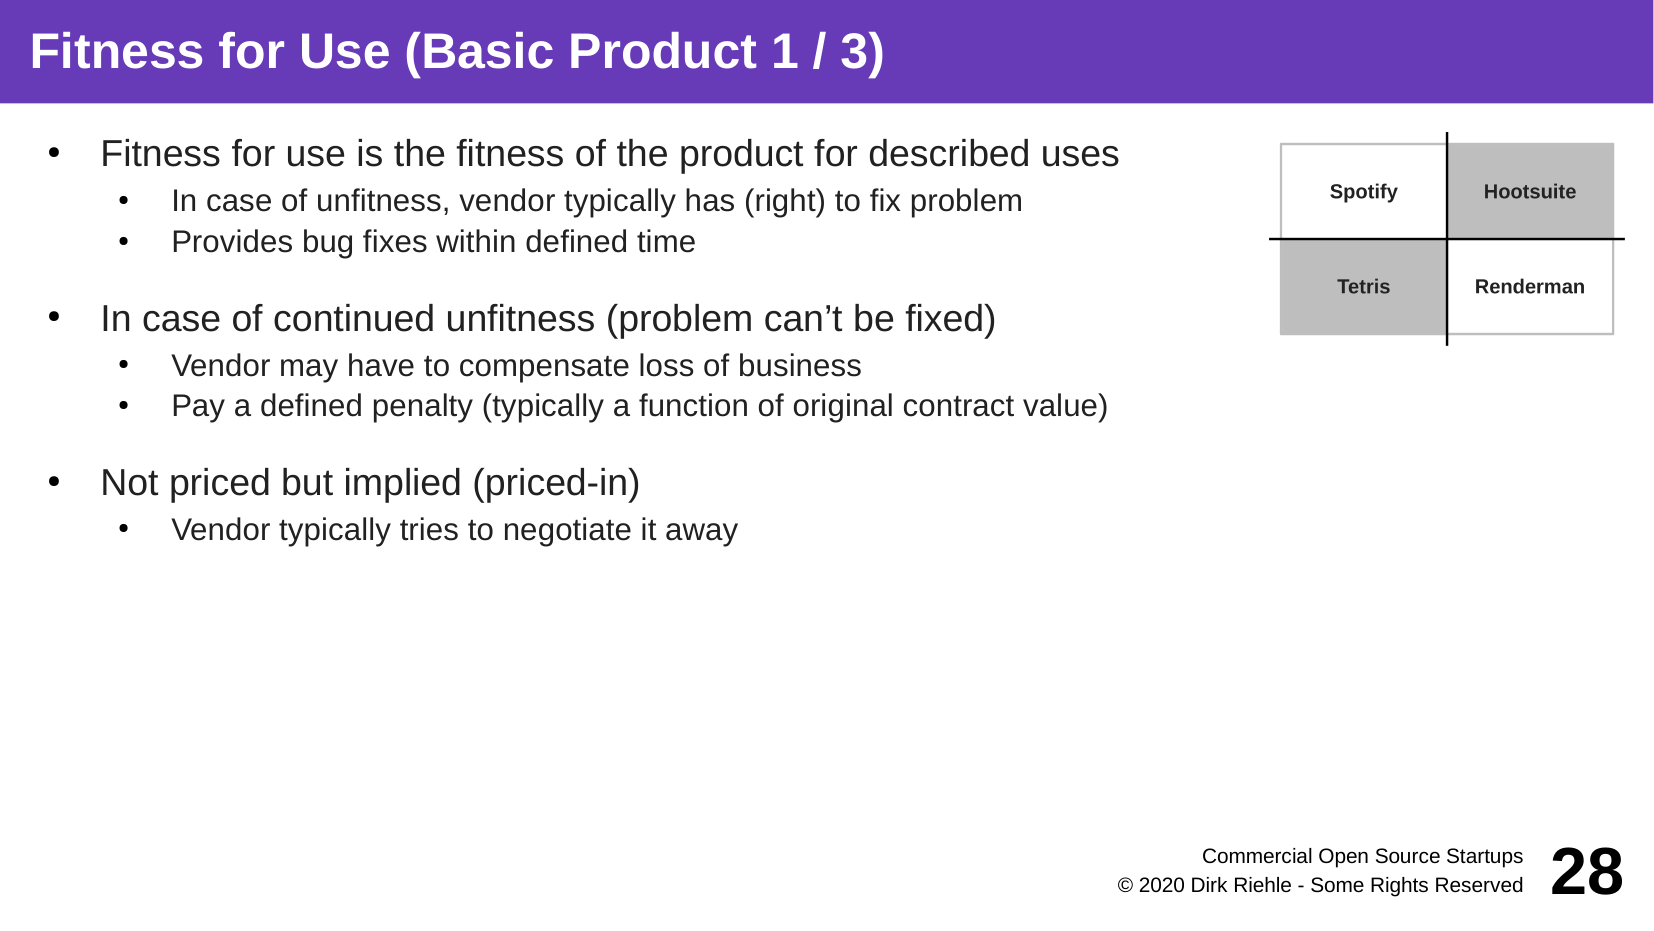

# Fitness for Use (Basic Product 1 / 3)
Fitness for use is the fitness of the product for described uses
In case of unfitness, vendor typically has (right) to fix problem
Provides bug fixes within defined time
In case of continued unfitness (problem can’t be fixed)
Vendor may have to compensate loss of business
Pay a defined penalty (typically a function of original contract value)
Not priced but implied (priced-in)
Vendor typically tries to negotiate it away
Commercial Open Source Startups
28
© 2020 Dirk Riehle - Some Rights Reserved